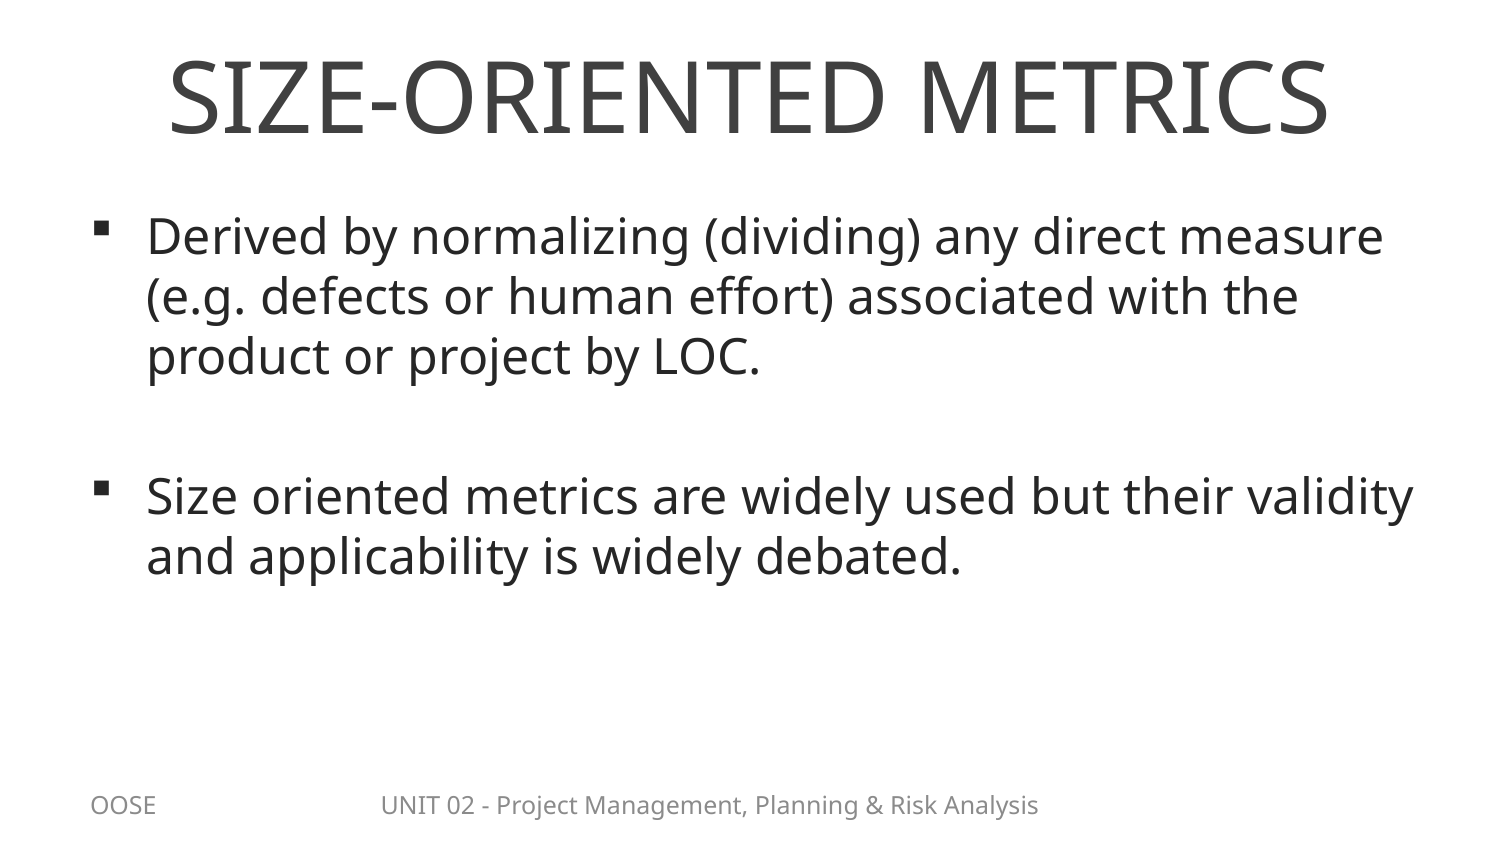

# Size-oriented metrics
Derived by normalizing (dividing) any direct measure (e.g. defects or human effort) associated with the product or project by LOC.
Size oriented metrics are widely used but their validity and applicability is widely debated.
OOSE
UNIT 02 - Project Management, Planning & Risk Analysis